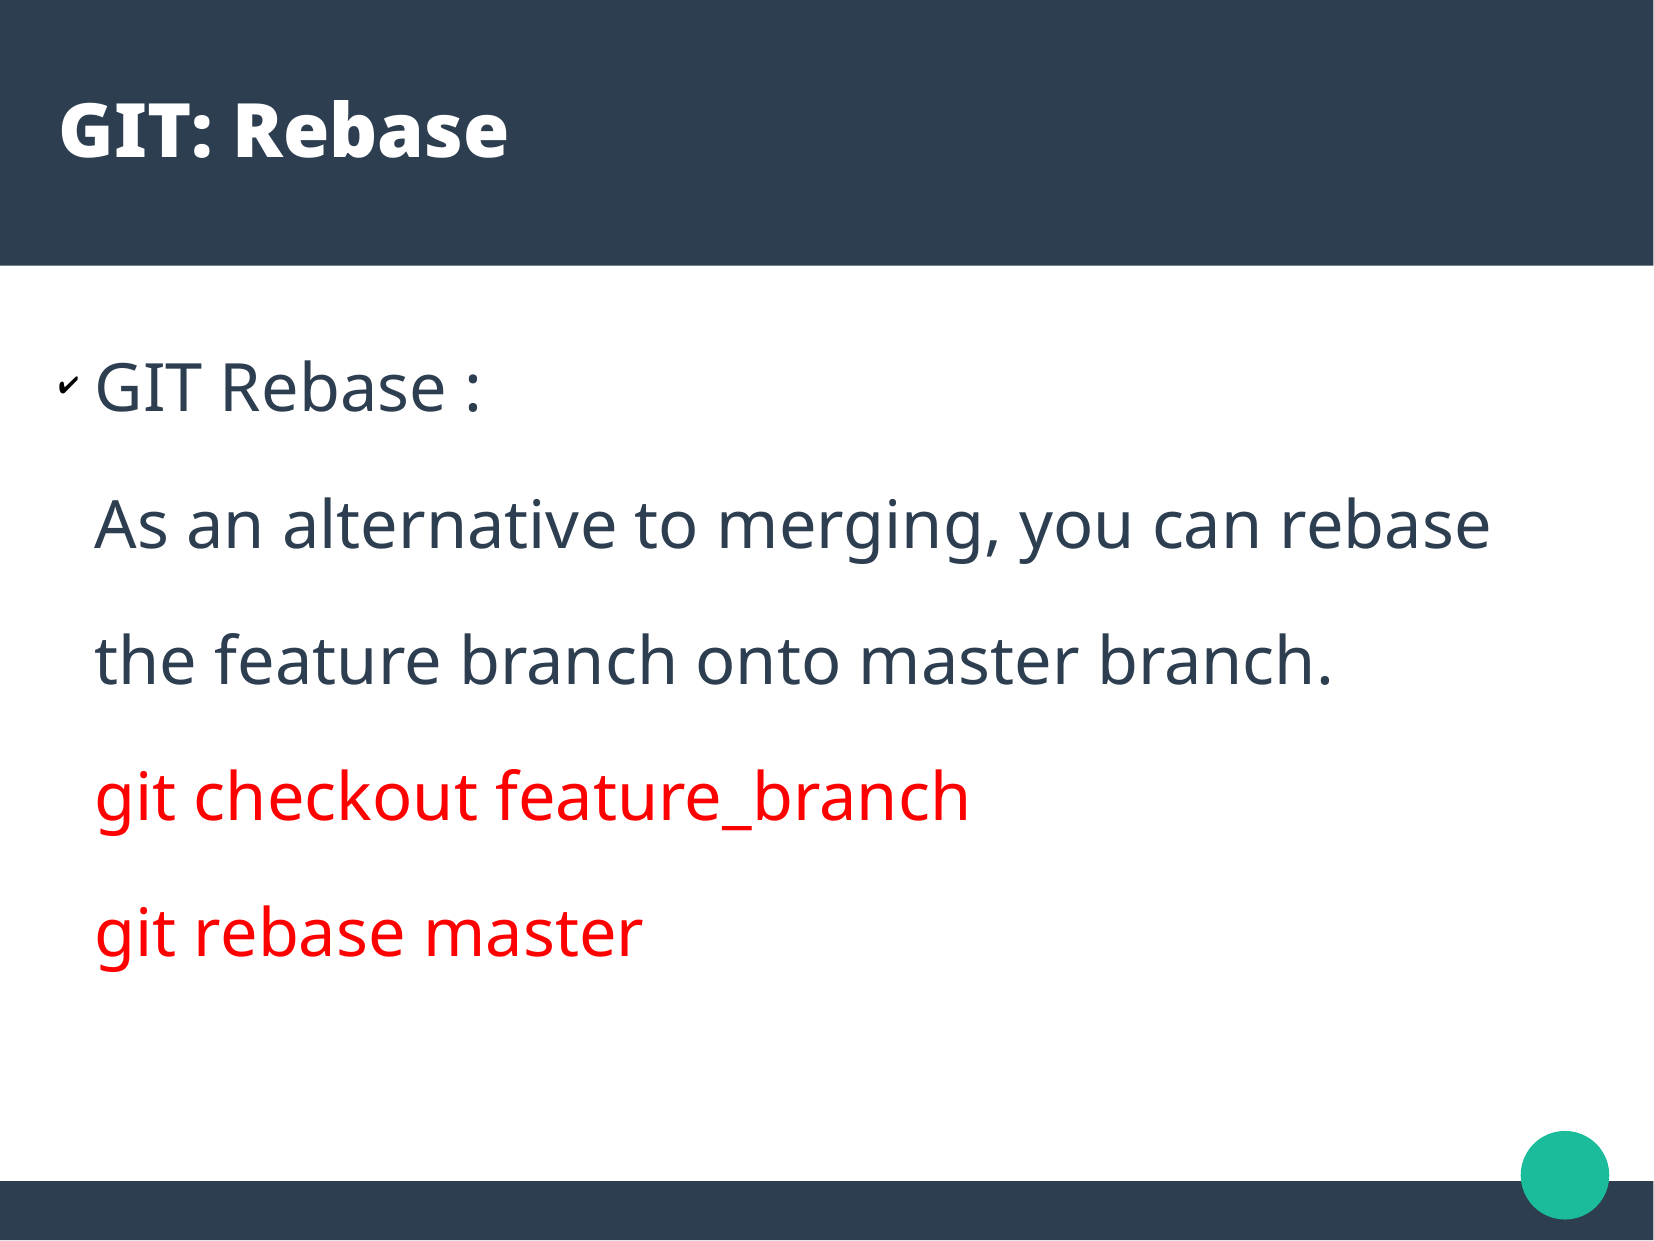

# GIT: Rebase
GIT Rebase :
As an alternative to merging, you can rebase the feature branch onto master branch.
git checkout feature_branch
git rebase master